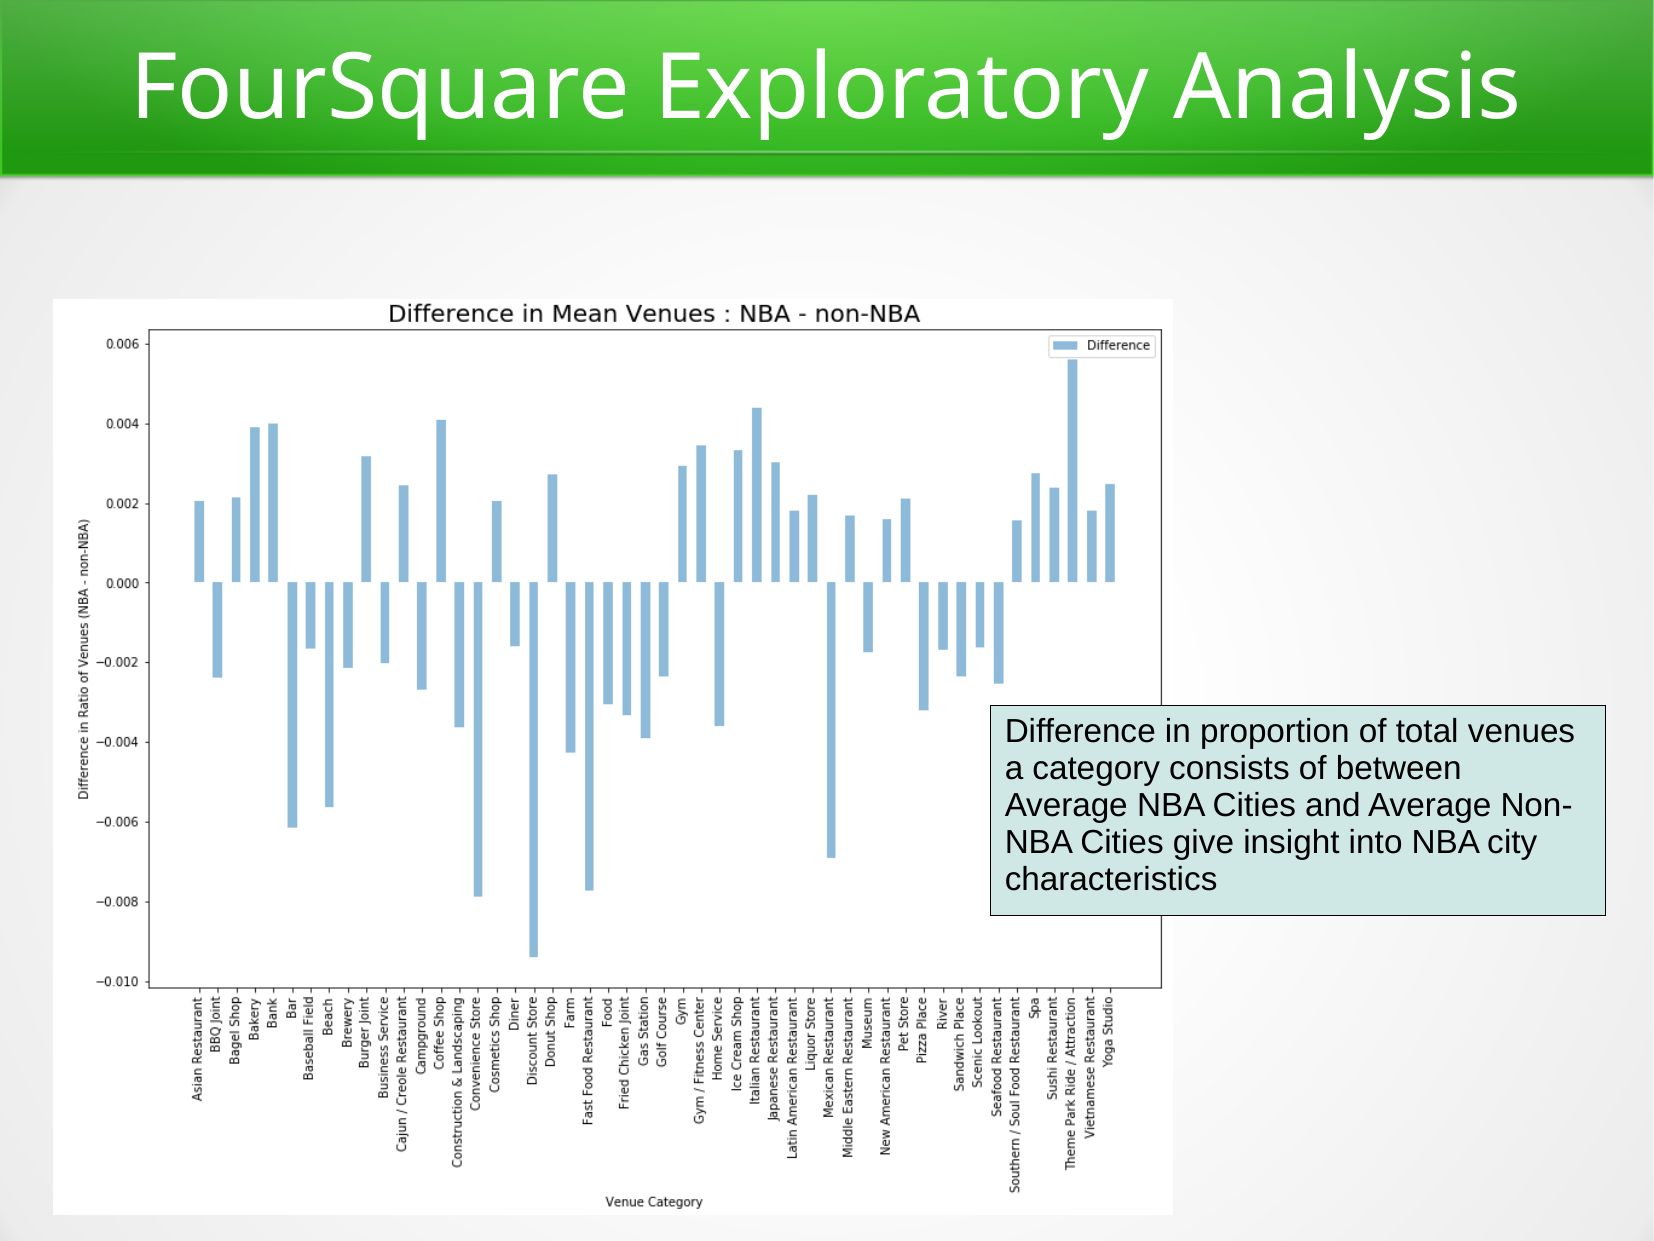

# FourSquare Exploratory Analysis
Difference in proportion of total venues a category consists of between Average NBA Cities and Average Non-NBA Cities give insight into NBA city characteristics